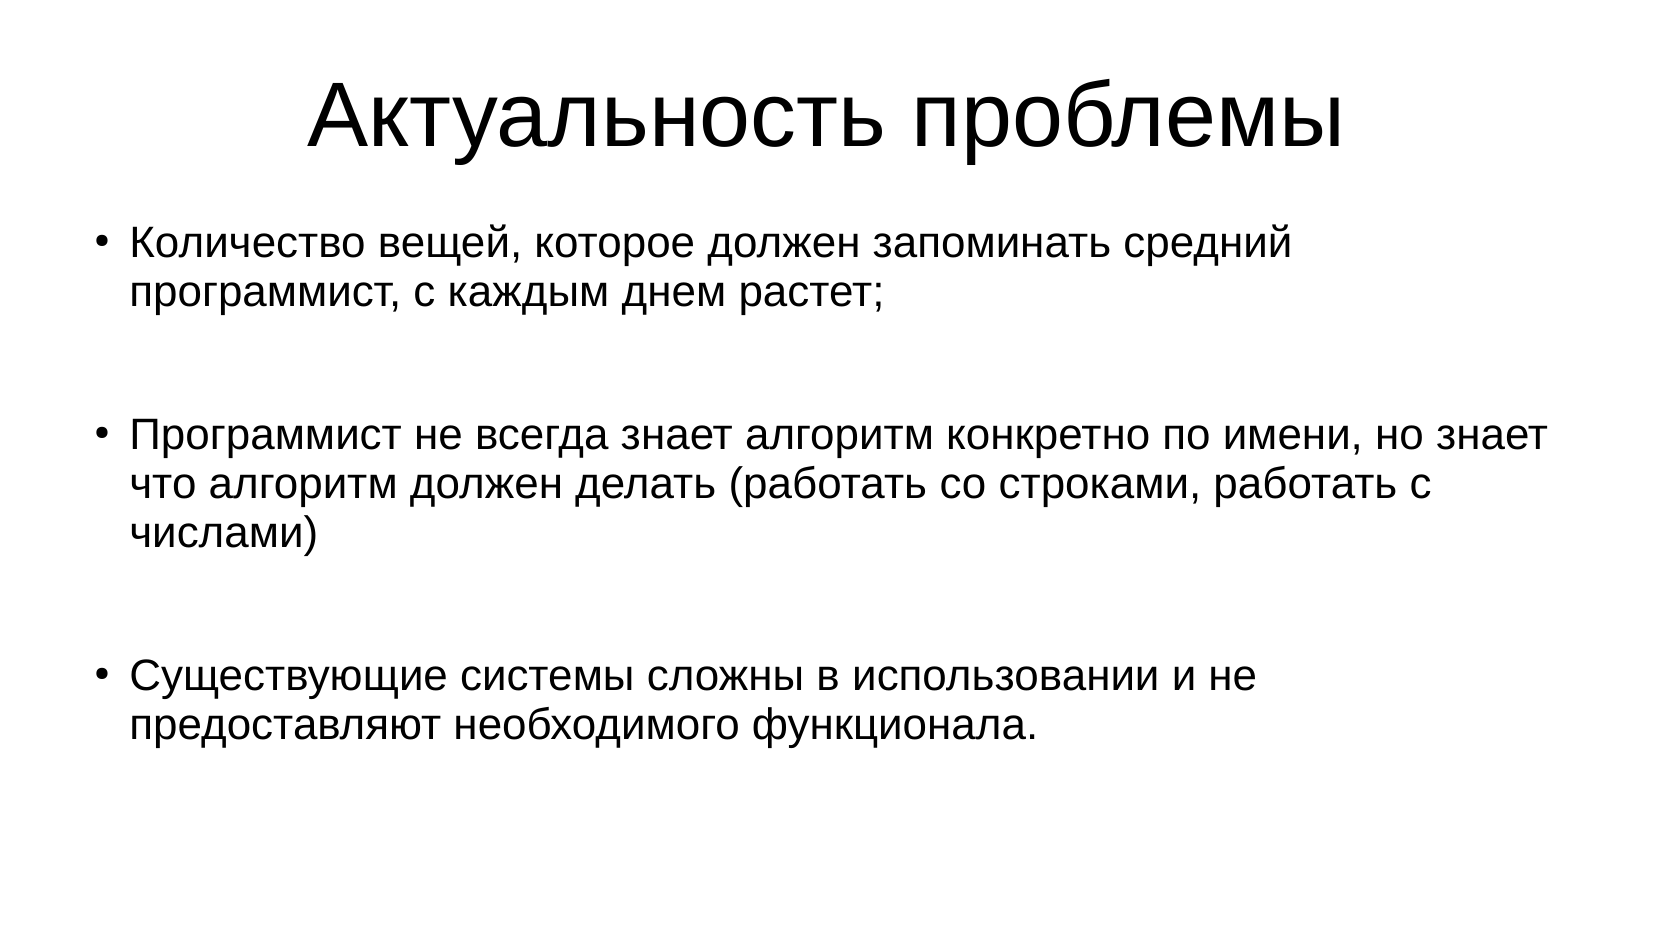

# Актуальность проблемы
Количество вещей, которое должен запоминать средний программист, с каждым днем растет;
Программист не всегда знает алгоритм конкретно по имени, но знает что алгоритм должен делать (работать со строками, работать с числами)
Существующие системы сложны в использовании и не предоставляют необходимого функционала.